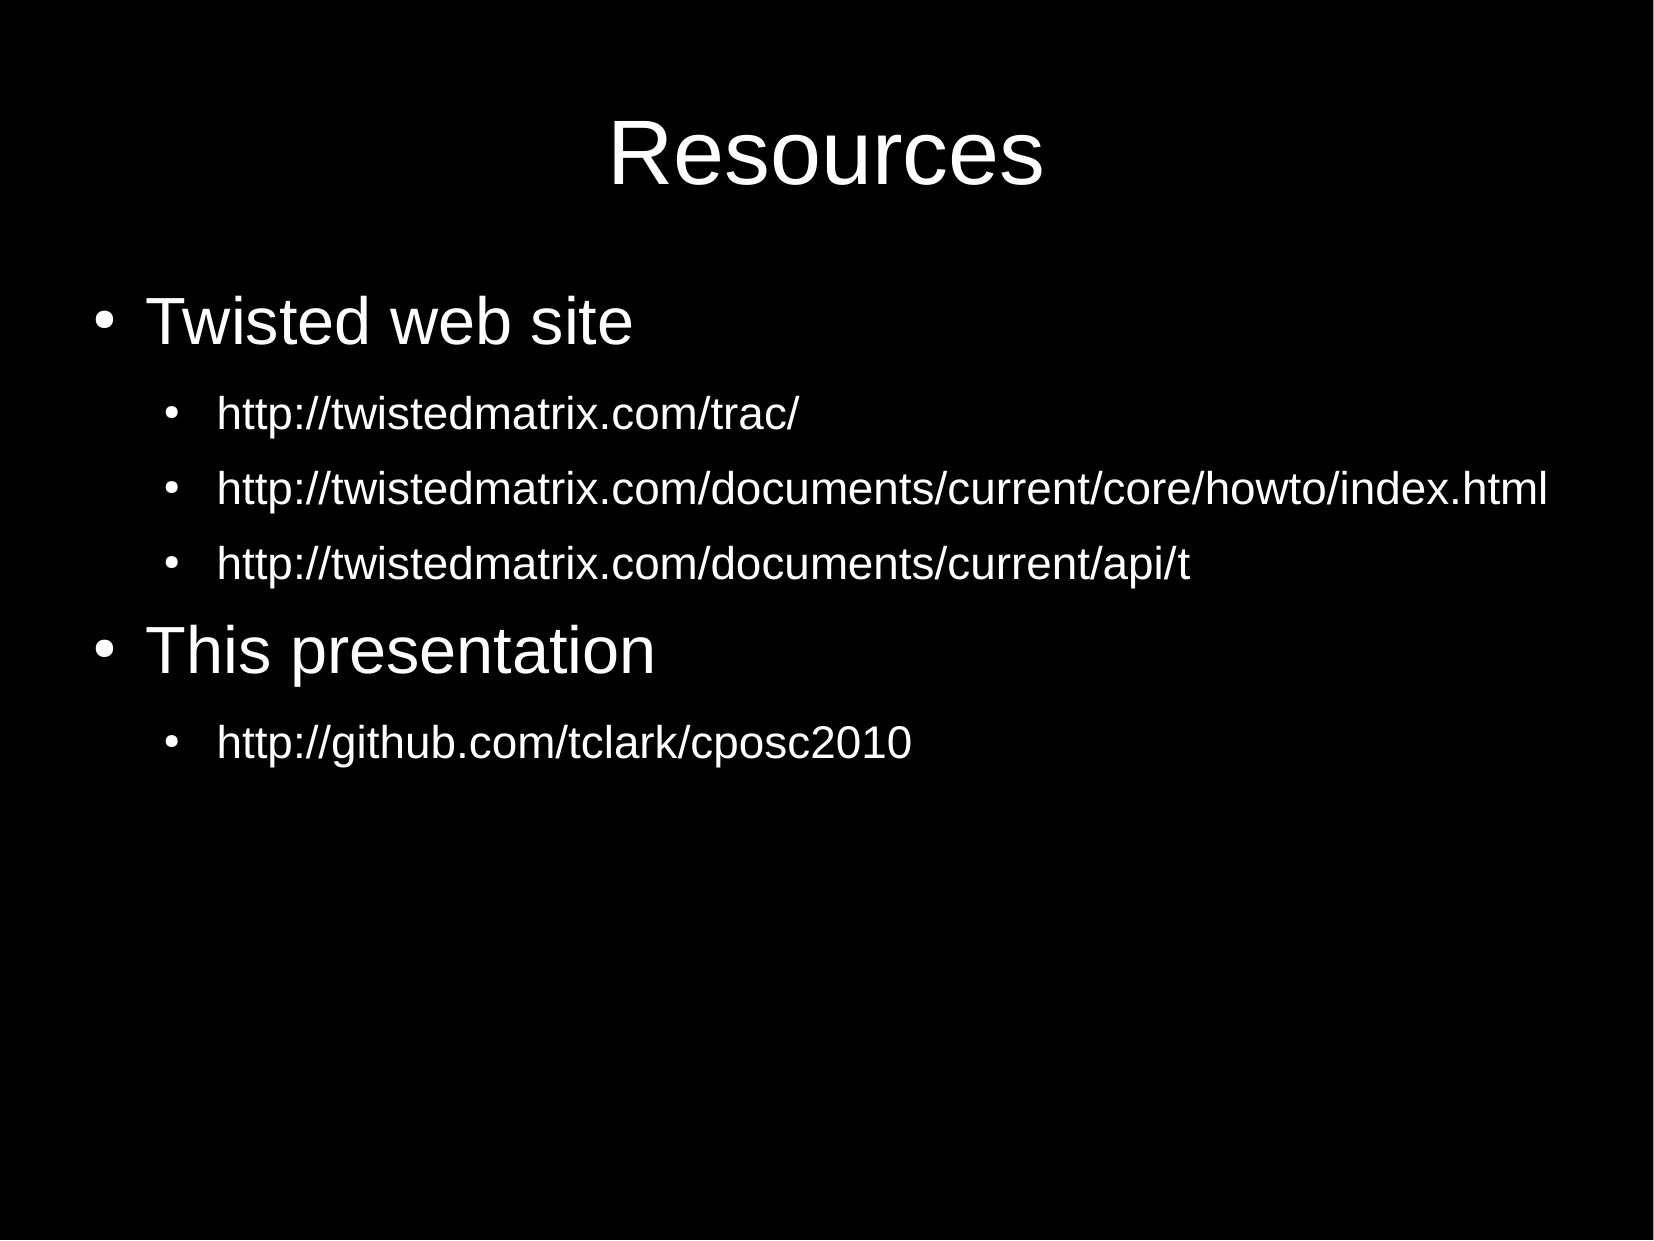

# Resources
Twisted web site
http://twistedmatrix.com/trac/
http://twistedmatrix.com/documents/current/core/howto/index.html
http://twistedmatrix.com/documents/current/api/t
This presentation
http://github.com/tclark/cposc2010